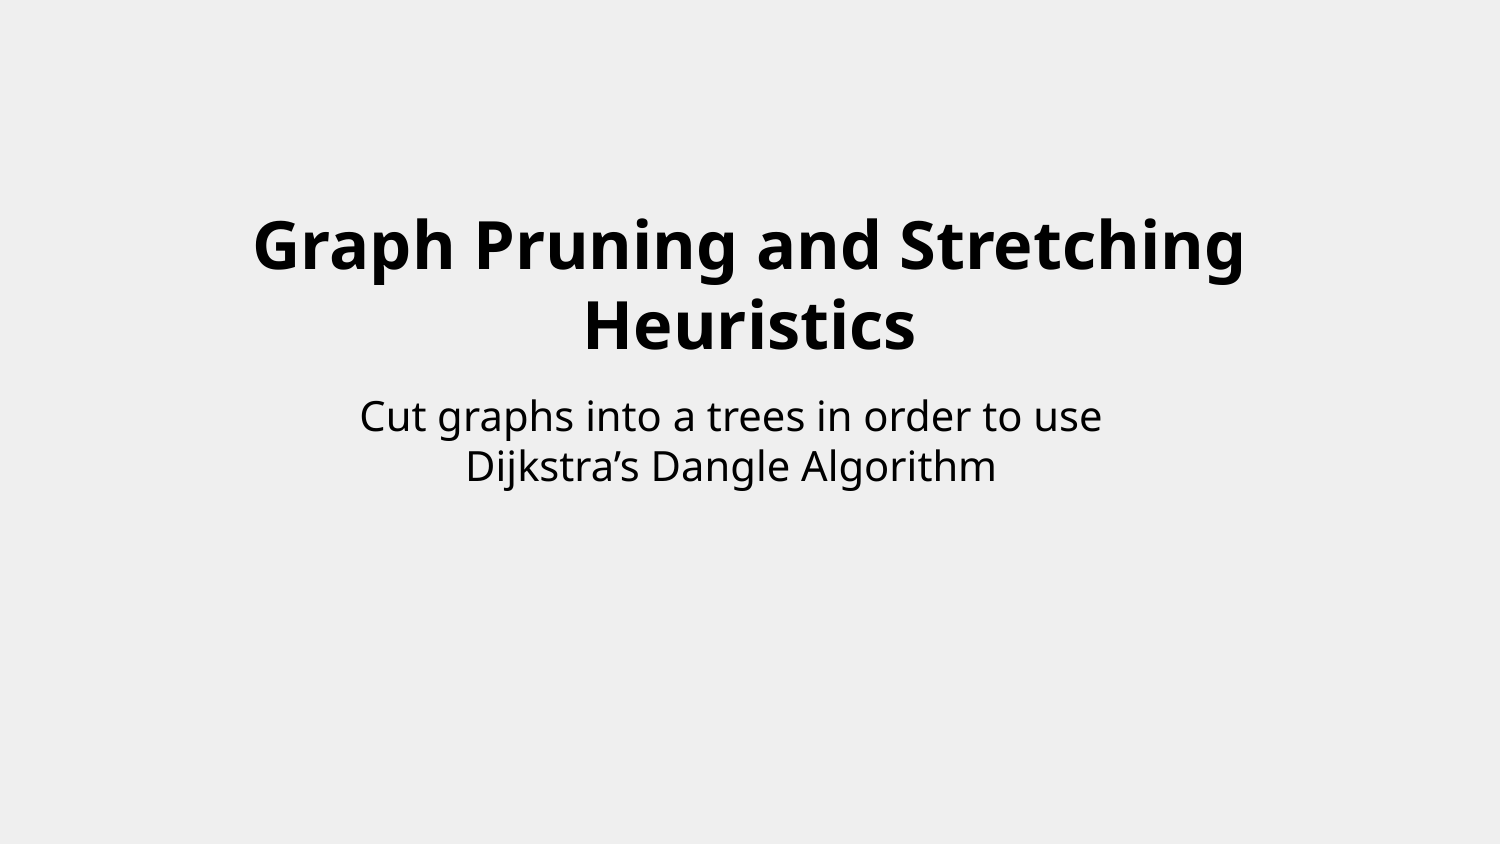

# Graph Pruning and Stretching Heuristics
Cut graphs into a trees in order to use Dijkstra’s Dangle Algorithm